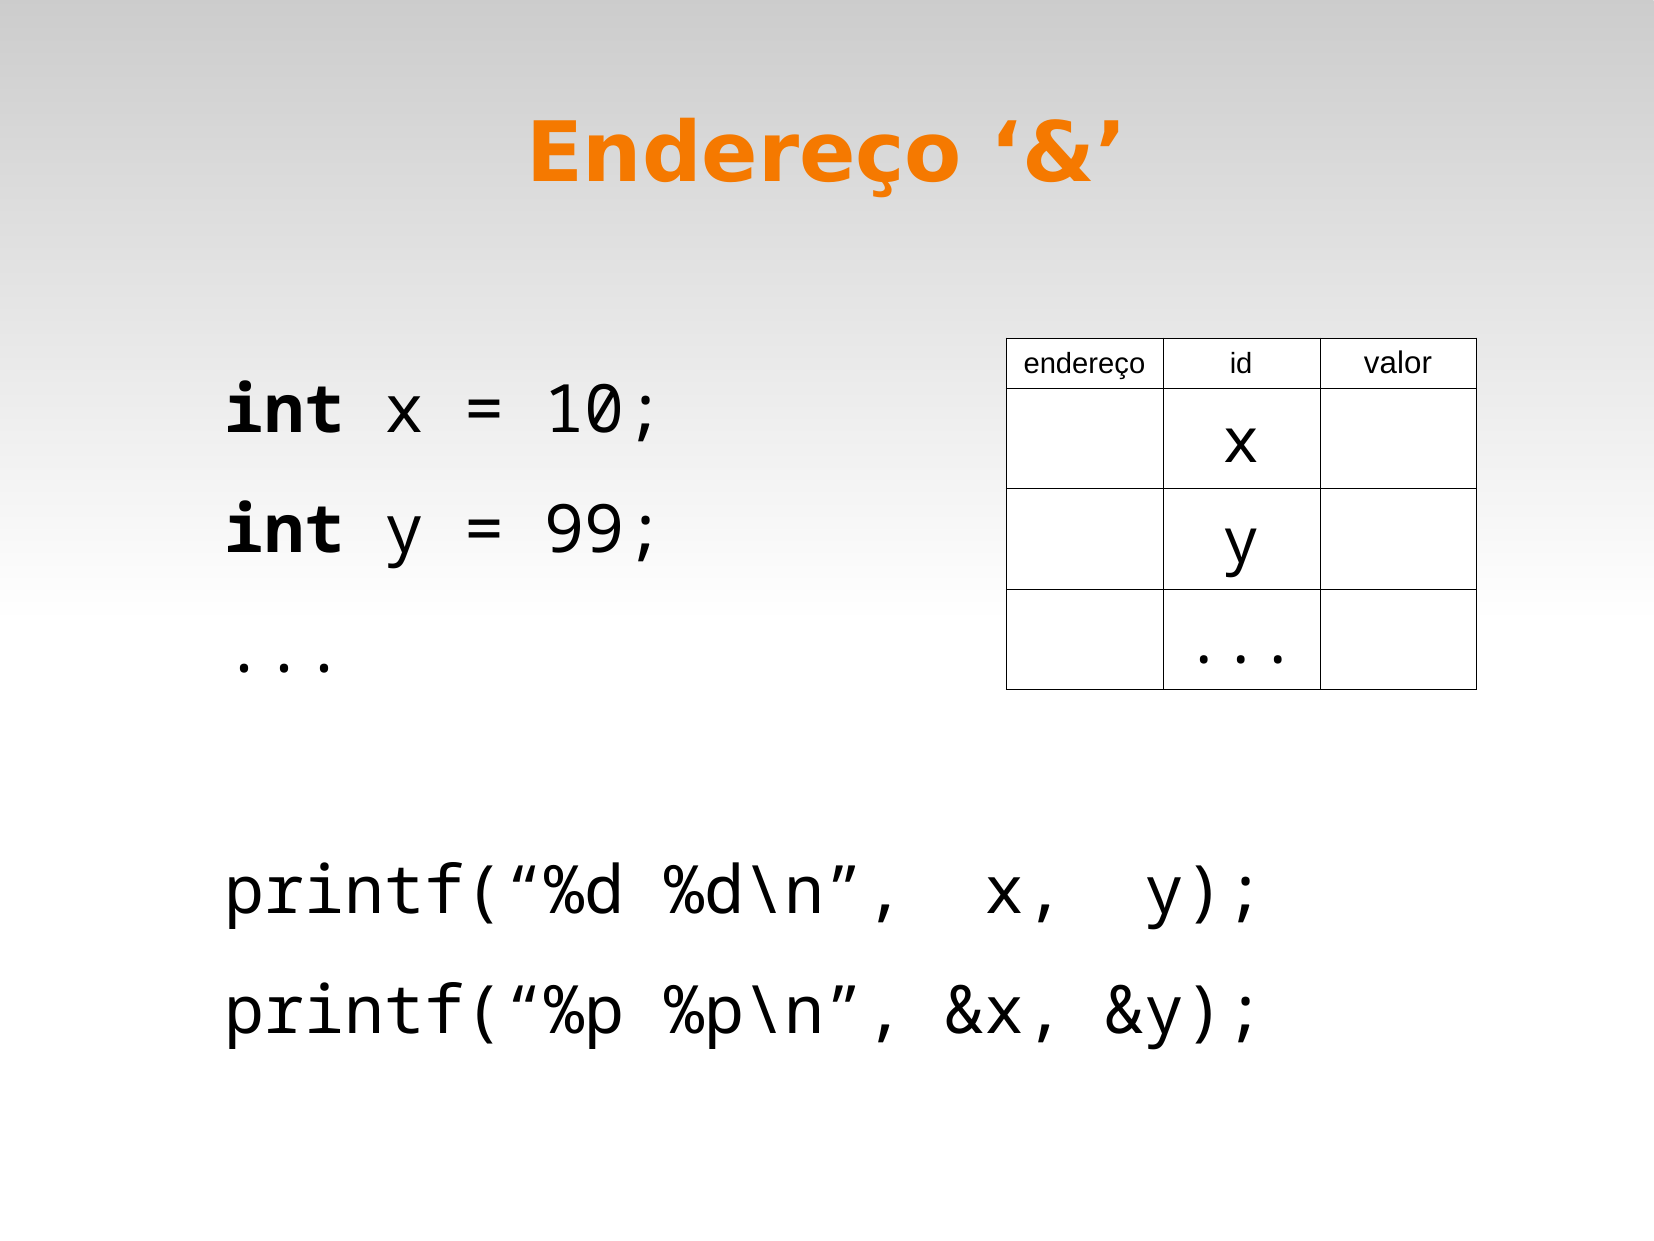

# Endereço ‘&’
| endereço | id | valor |
| --- | --- | --- |
| | x | |
| | y | |
| | ... | |
int x = 10;
int y = 99;
...
printf(“%d %d\n”, x, y);
printf(“%p %p\n”, &x, &y);